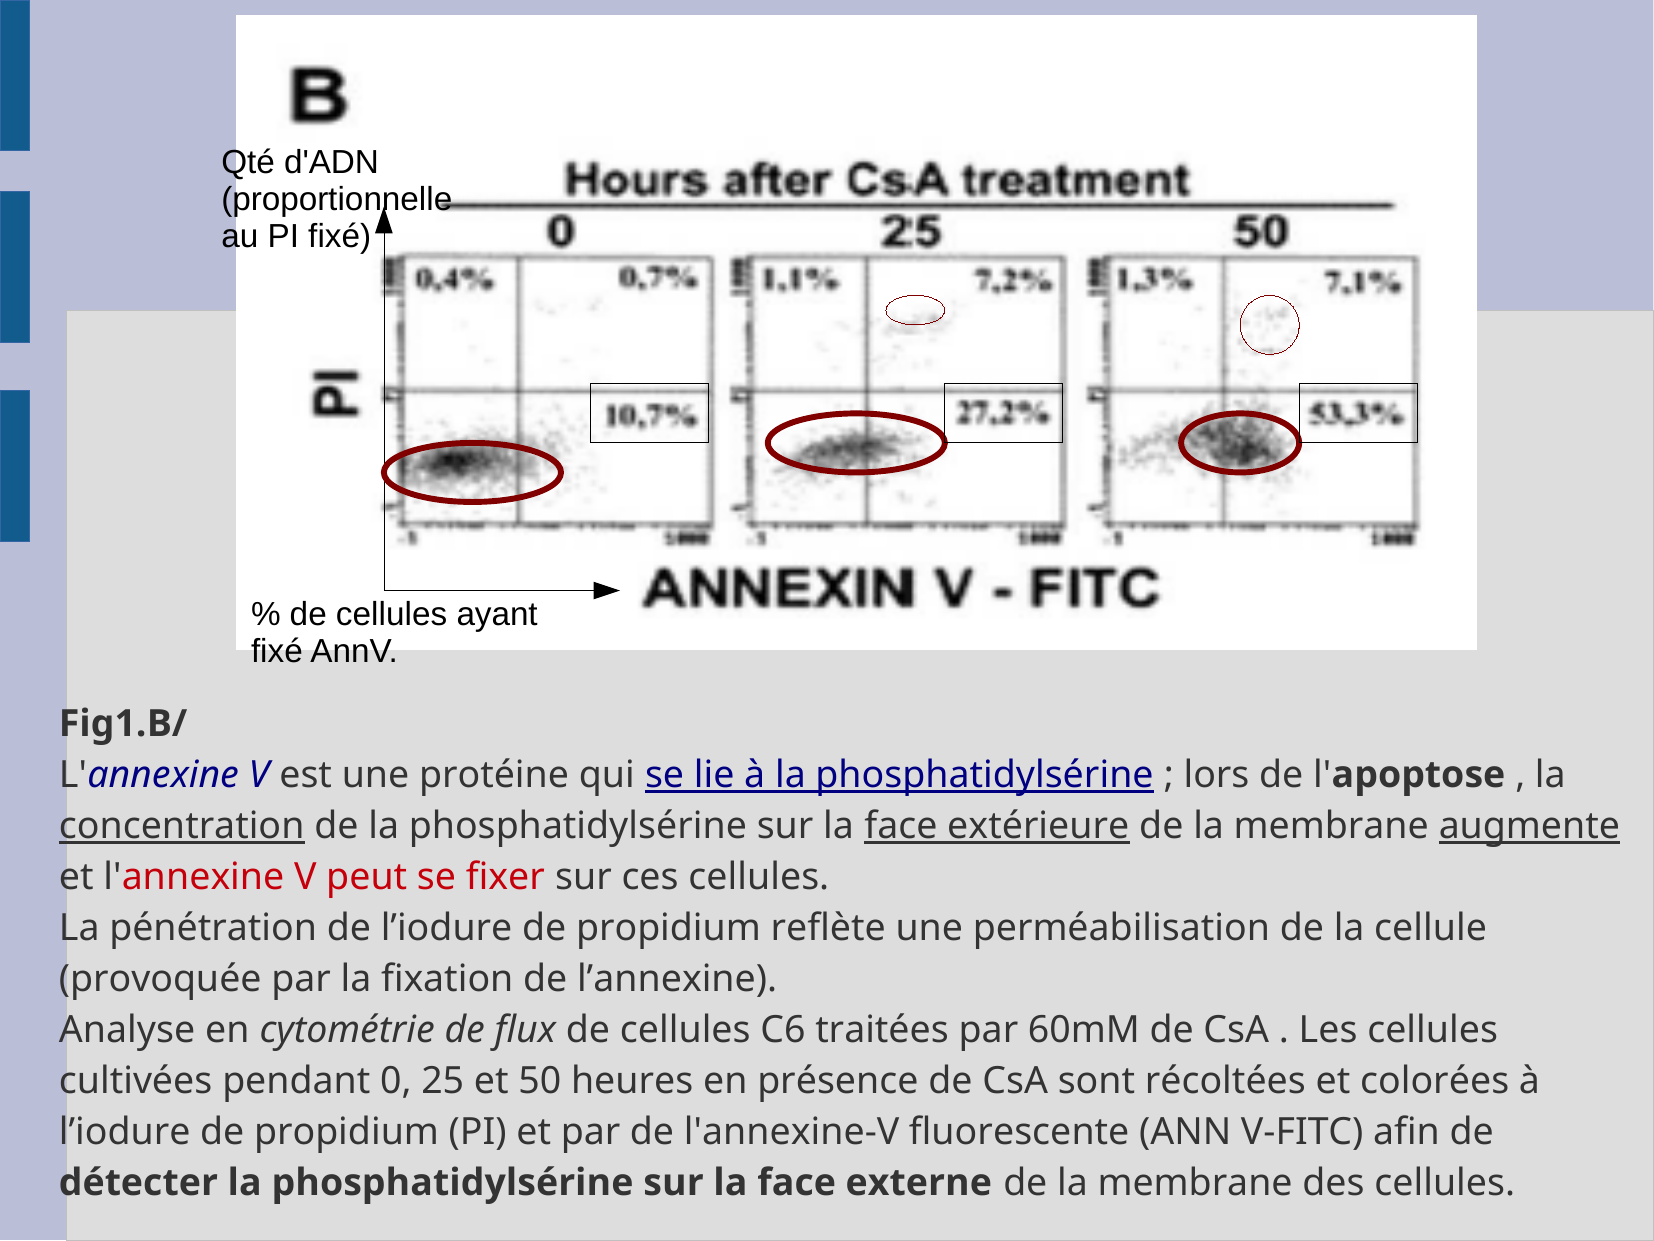

Qté d'ADN (proportionnelle au PI fixé)
% de cellules ayant fixé AnnV.
# Fig1.B/ L'annexine V est une protéine qui se lie à la phosphatidylsérine ; lors de l'apoptose , la concentration de la phosphatidylsérine sur la face extérieure de la membrane augmente et l'annexine V peut se fixer sur ces cellules. La pénétration de l’iodure de propidium reflète une perméabilisation de la cellule (provoquée par la fixation de l’annexine). Analyse en cytométrie de flux de cellules C6 traitées par 60mM de CsA . Les cellules cultivées pendant 0, 25 et 50 heures en présence de CsA sont récoltées et colorées à l’iodure de propidium (PI) et par de l'annexine-V fluorescente (ANN V-FITC) afin de détecter la phosphatidylsérine sur la face externe de la membrane des cellules.